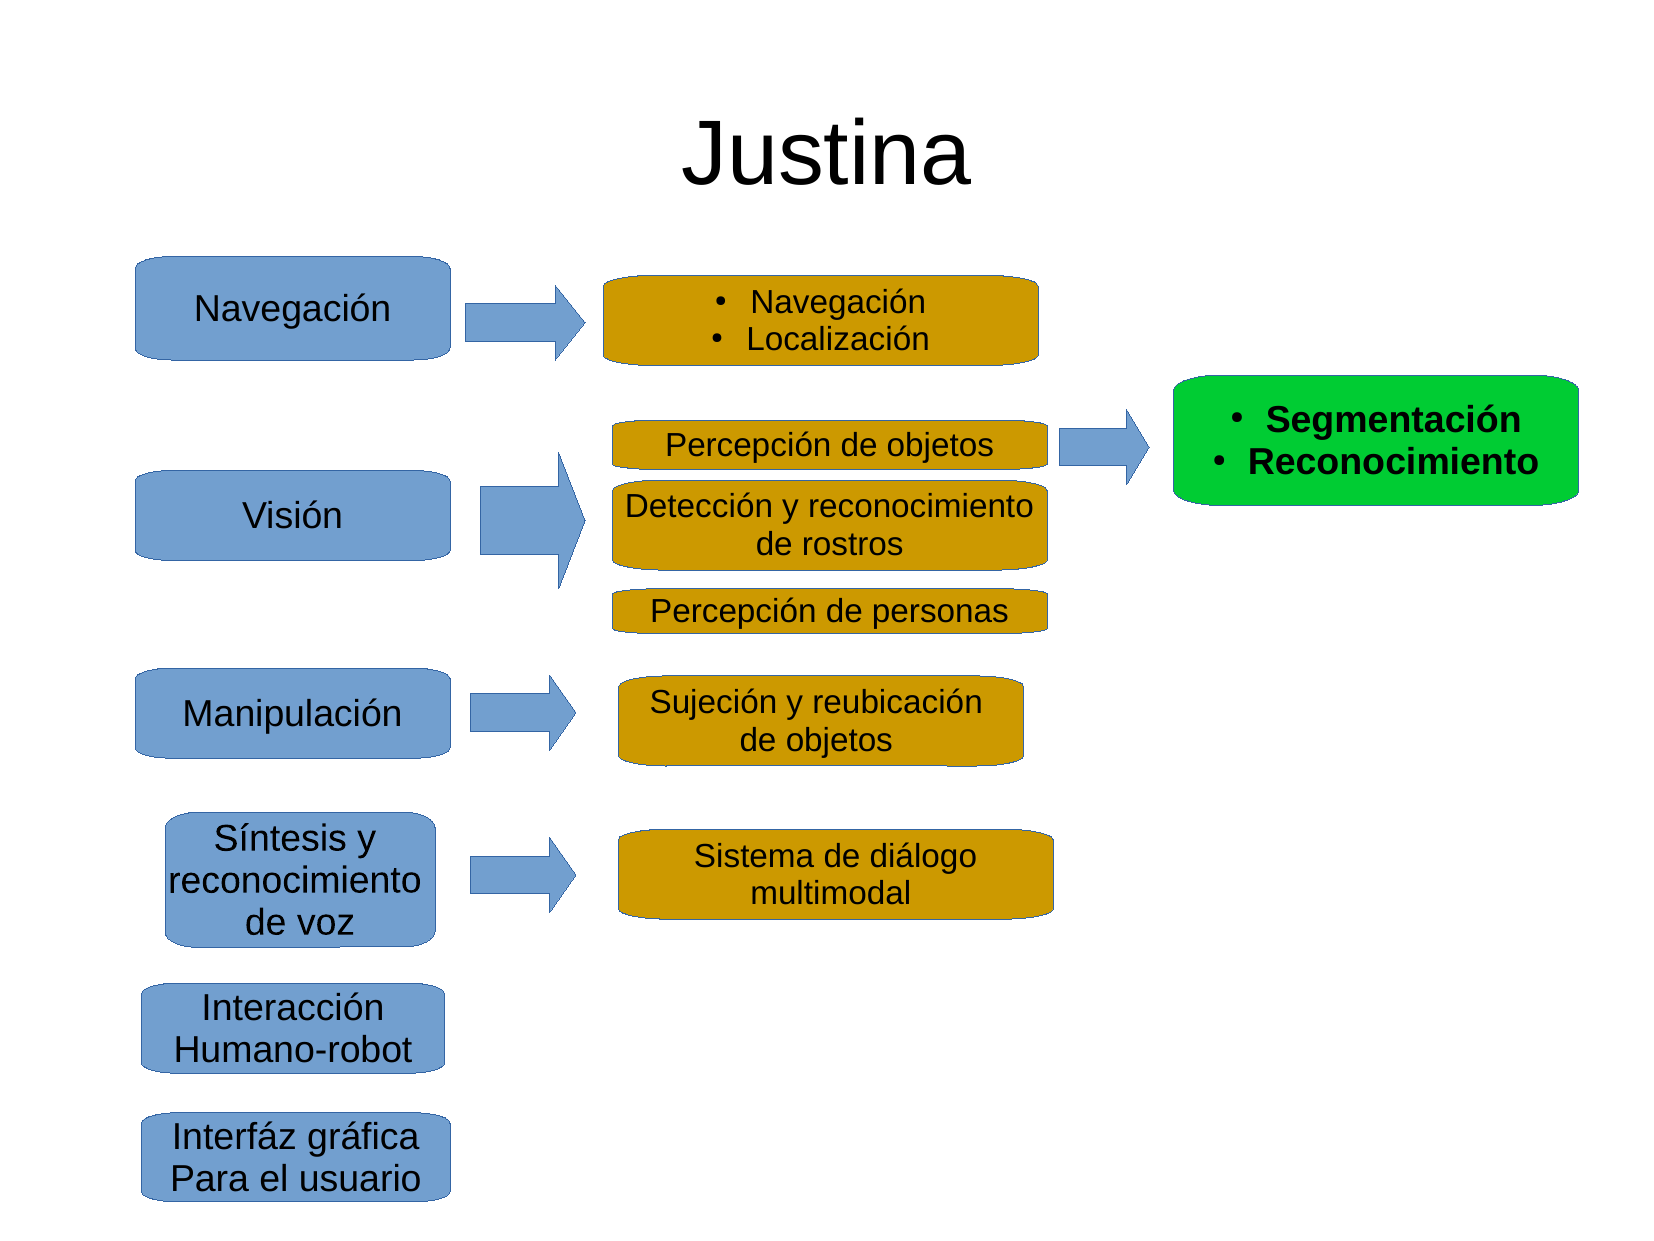

# Justina
Navegación
Navegación
Localización
Segmentación
Reconocimiento
Percepción de objetos
Visión
Detección y reconocimiento
de rostros
Percepción de personas
Manipulación
Sujeción y reubicación
de objetos
Síntesis y
reconocimiento
de voz
Sistema de diálogo
multimodal
Interacción
Humano-robot
Interfáz gráfica
Para el usuario